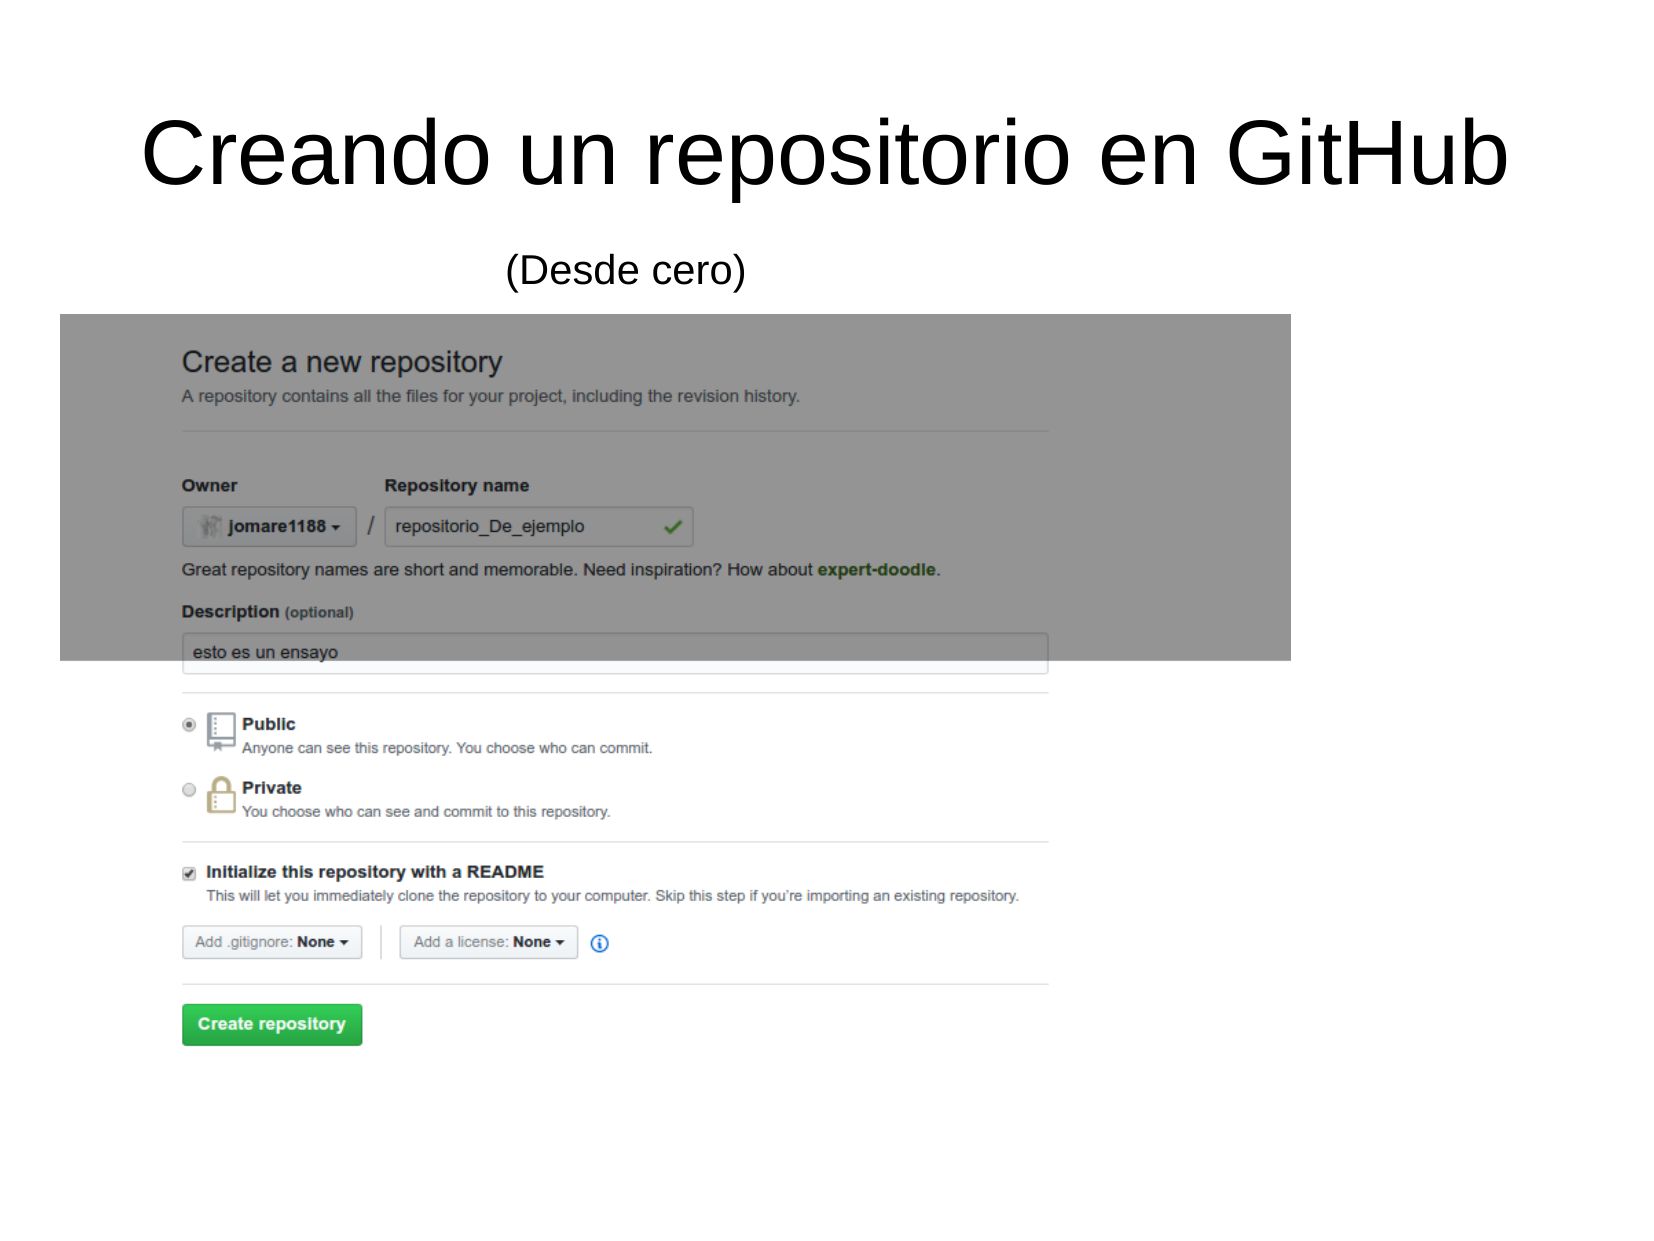

# Creando un repositorio en GitHub
 (Desde cero)